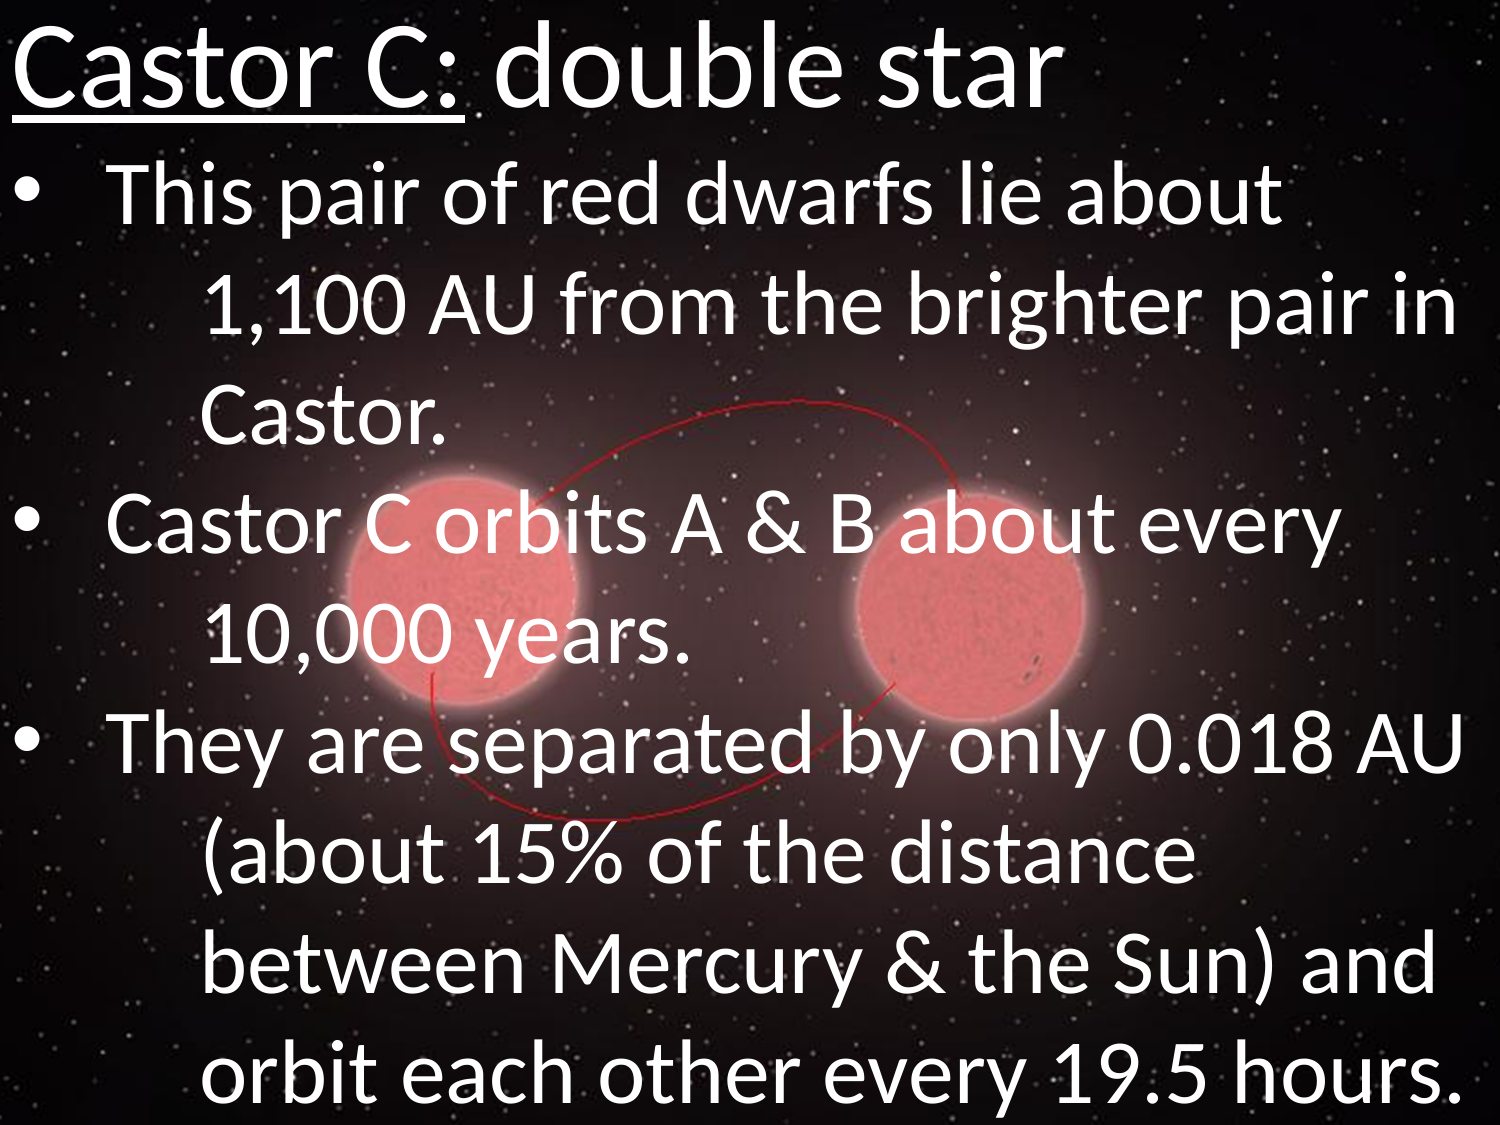

Castor C: double star
This pair of red dwarfs lie about 1,100 AU from the brighter pair in Castor.
Castor C orbits A & B about every 10,000 years.
They are separated by only 0.018 AU (about 15% of the distance between Mercury & the Sun) and orbit each other every 19.5 hours.